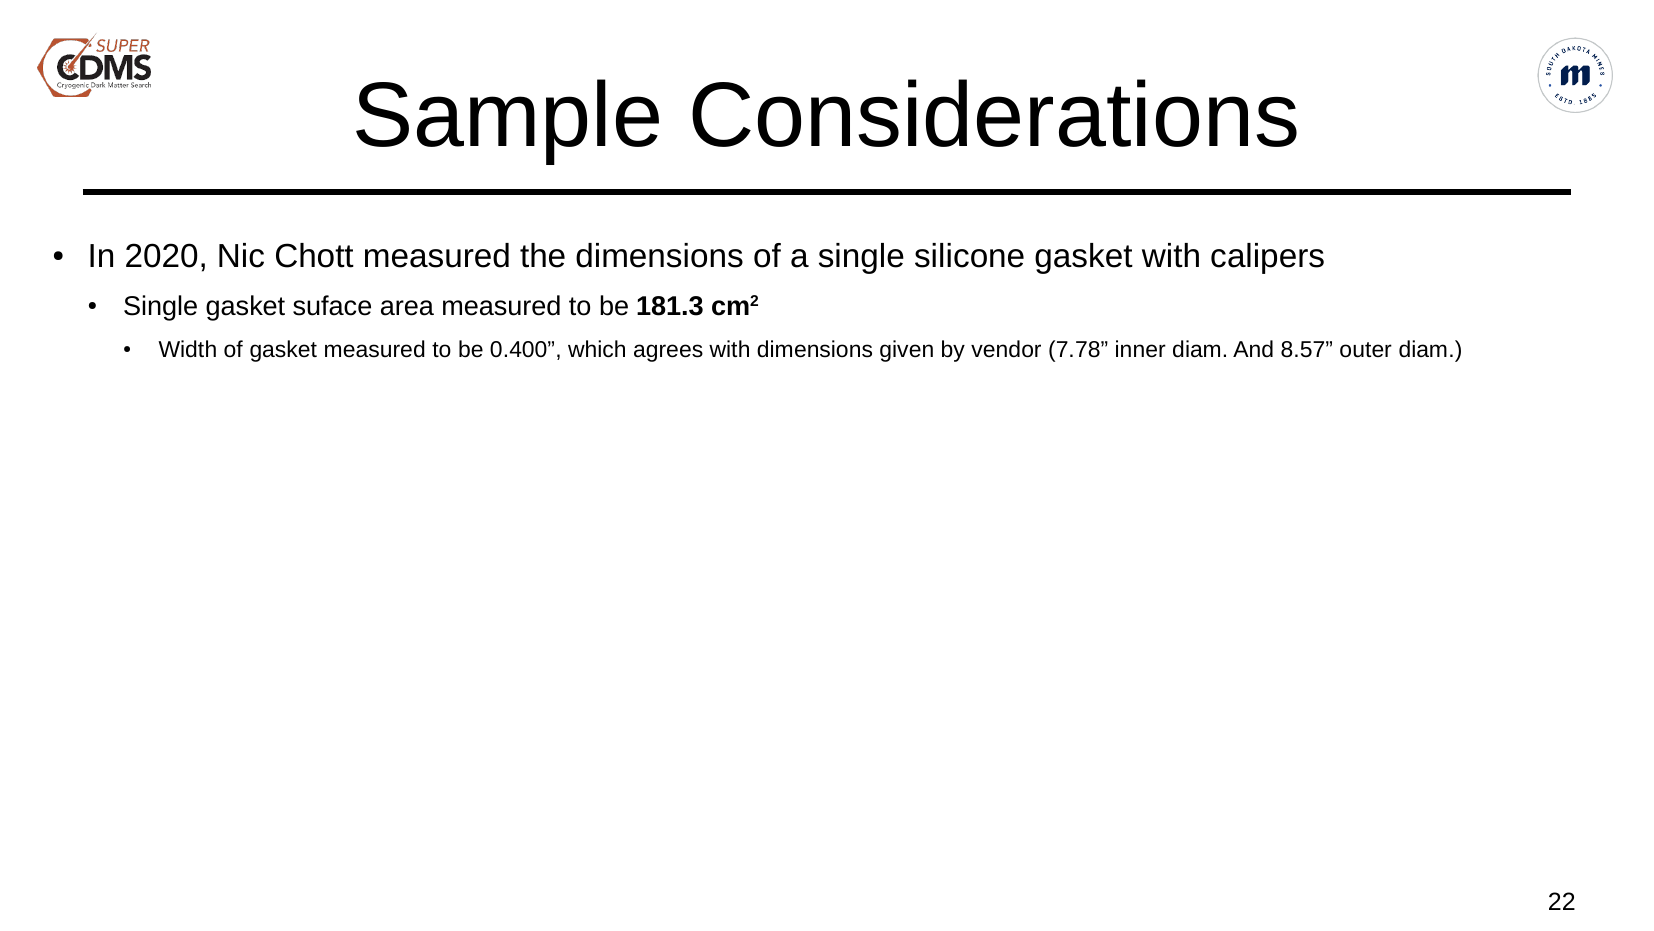

# Sample Considerations
In 2020, Nic Chott measured the dimensions of a single silicone gasket with calipers
Single gasket suface area measured to be 181.3 cm2
Width of gasket measured to be 0.400”, which agrees with dimensions given by vendor (7.78” inner diam. And 8.57” outer diam.)